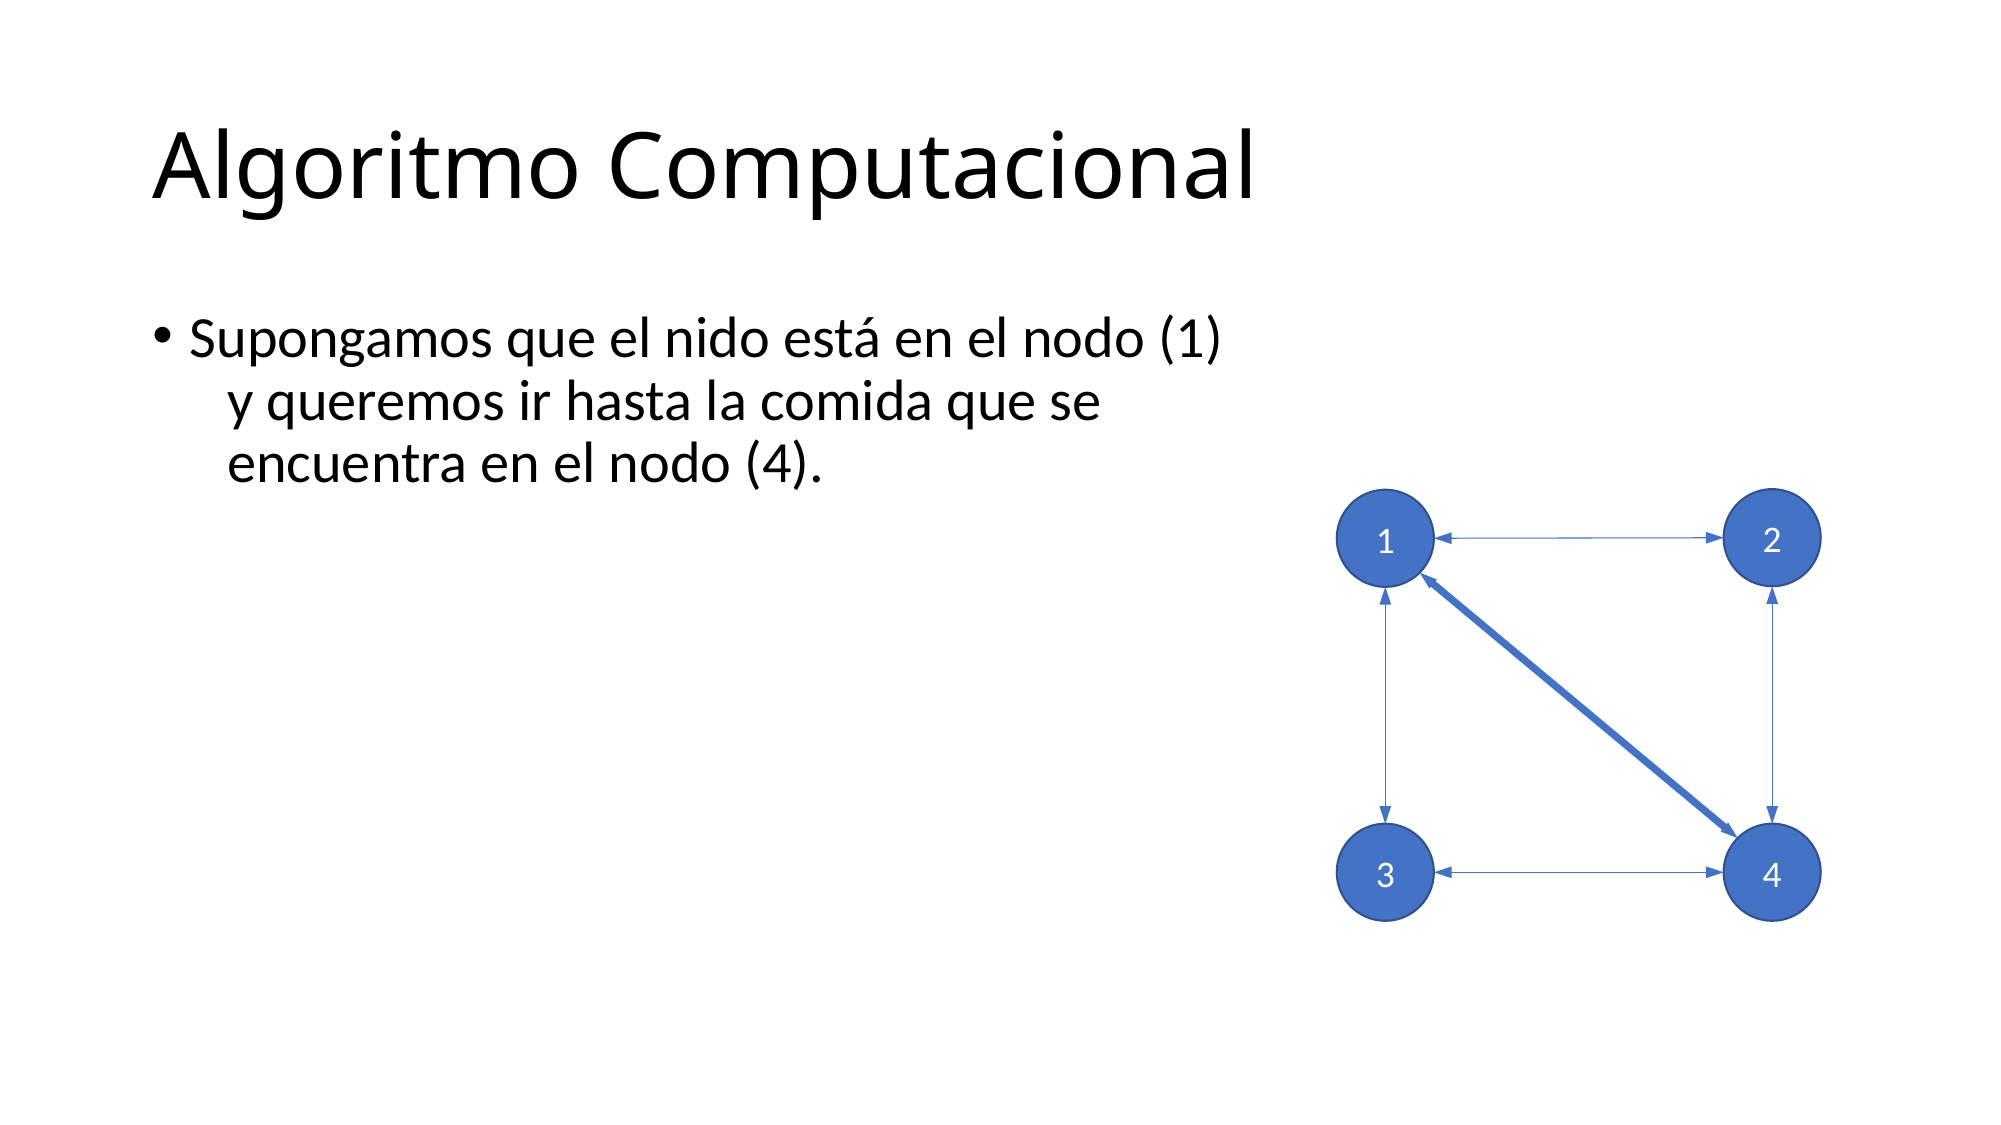

# Algoritmo Computacional
Supongamos que el nido está en el nodo (1) y queremos ir hasta la comida que se encuentra en el nodo (4).
2
1
3
4